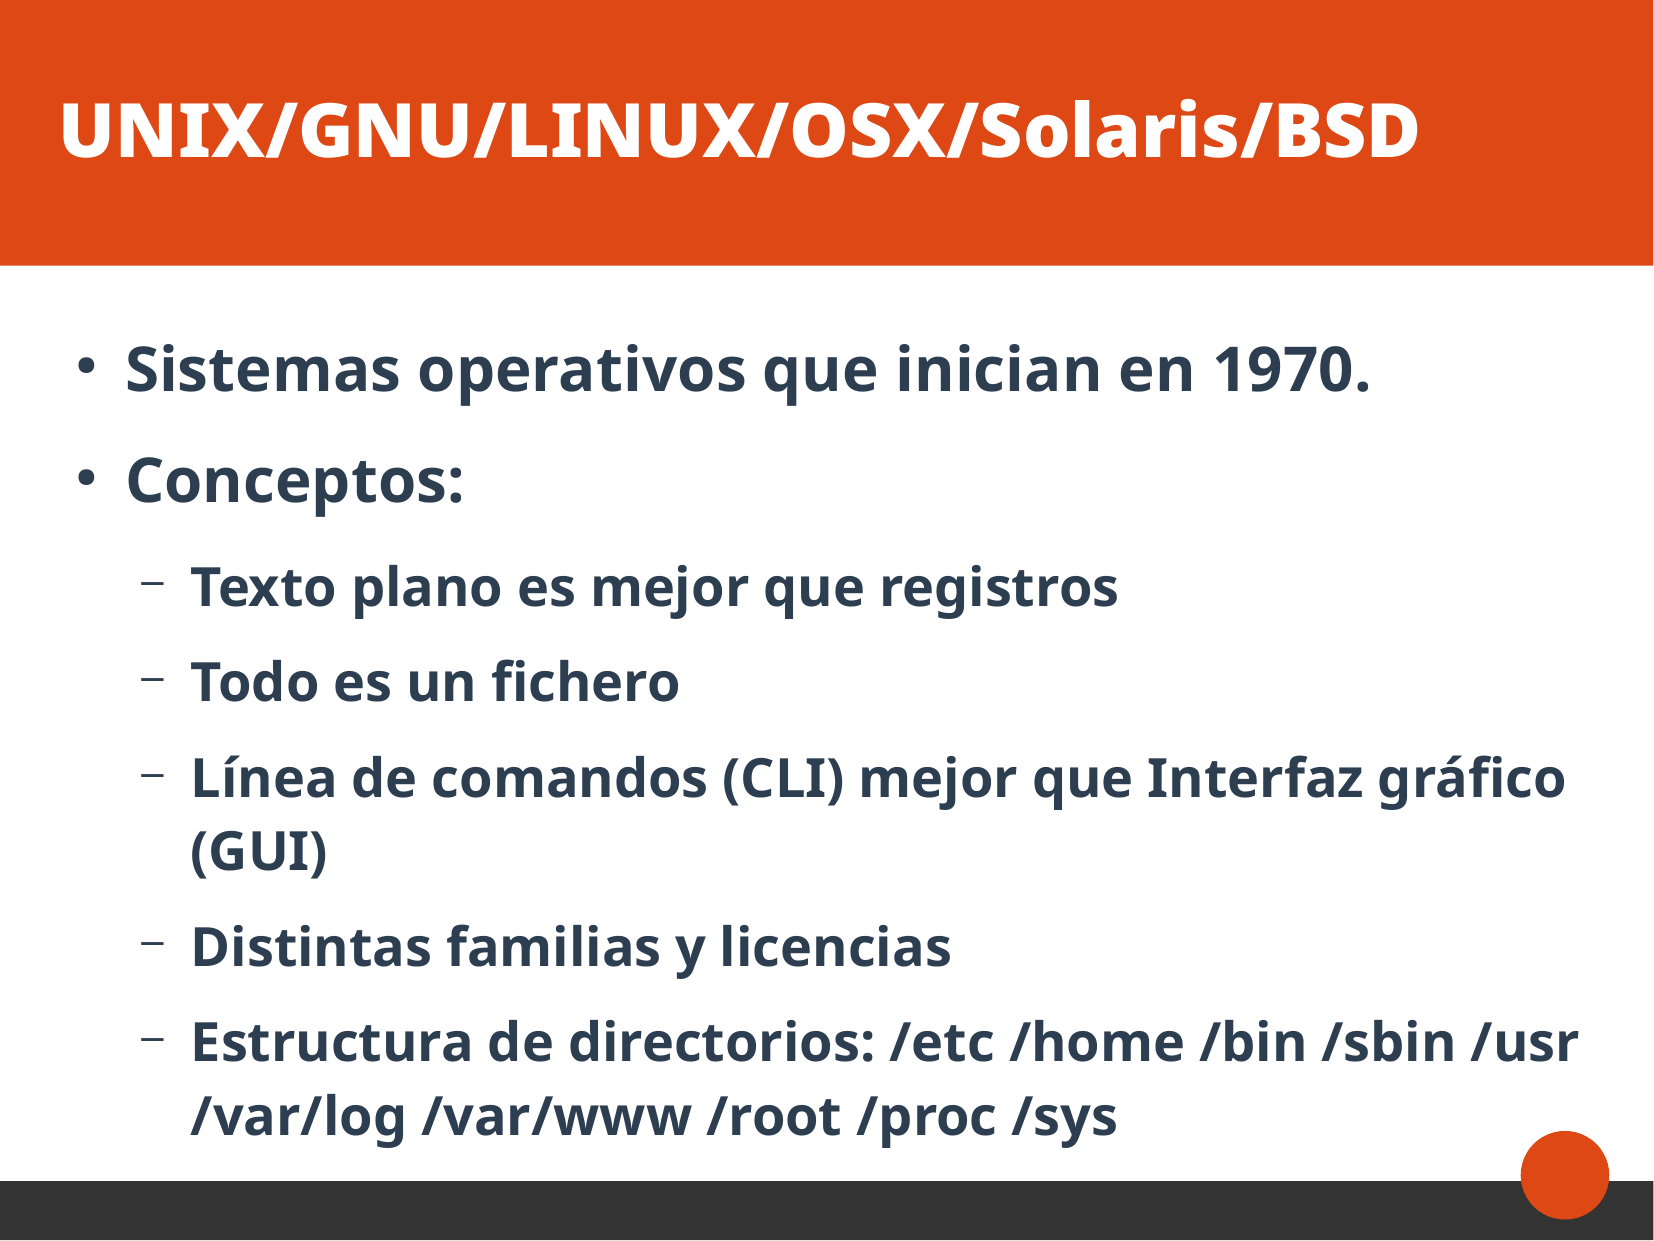

# UNIX/GNU/LINUX/OSX/Solaris/BSD
Sistemas operativos que inician en 1970.
Conceptos:
Texto plano es mejor que registros
Todo es un fichero
Línea de comandos (CLI) mejor que Interfaz gráfico (GUI)
Distintas familias y licencias
Estructura de directorios: /etc /home /bin /sbin /usr /var/log /var/www /root /proc /sys